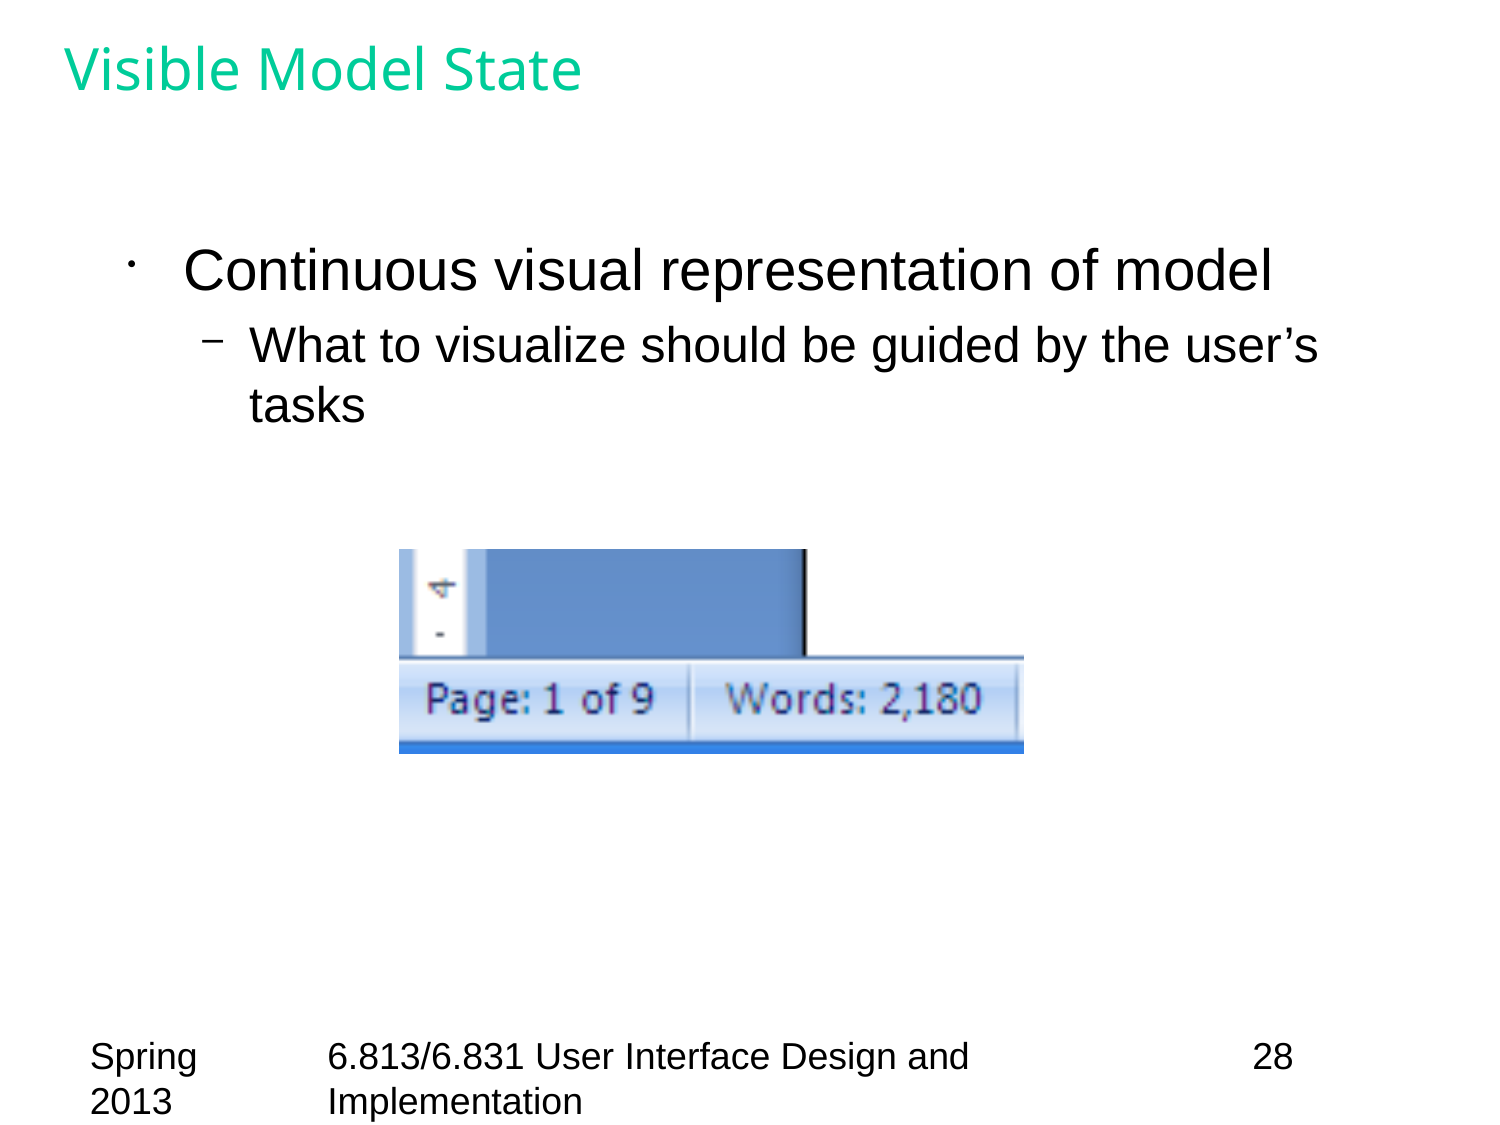

# Visible Model State
Continuous visual representation of model
What to visualize should be guided by the user’s tasks
Spring 2013
6.813/6.831 User Interface Design and Implementation